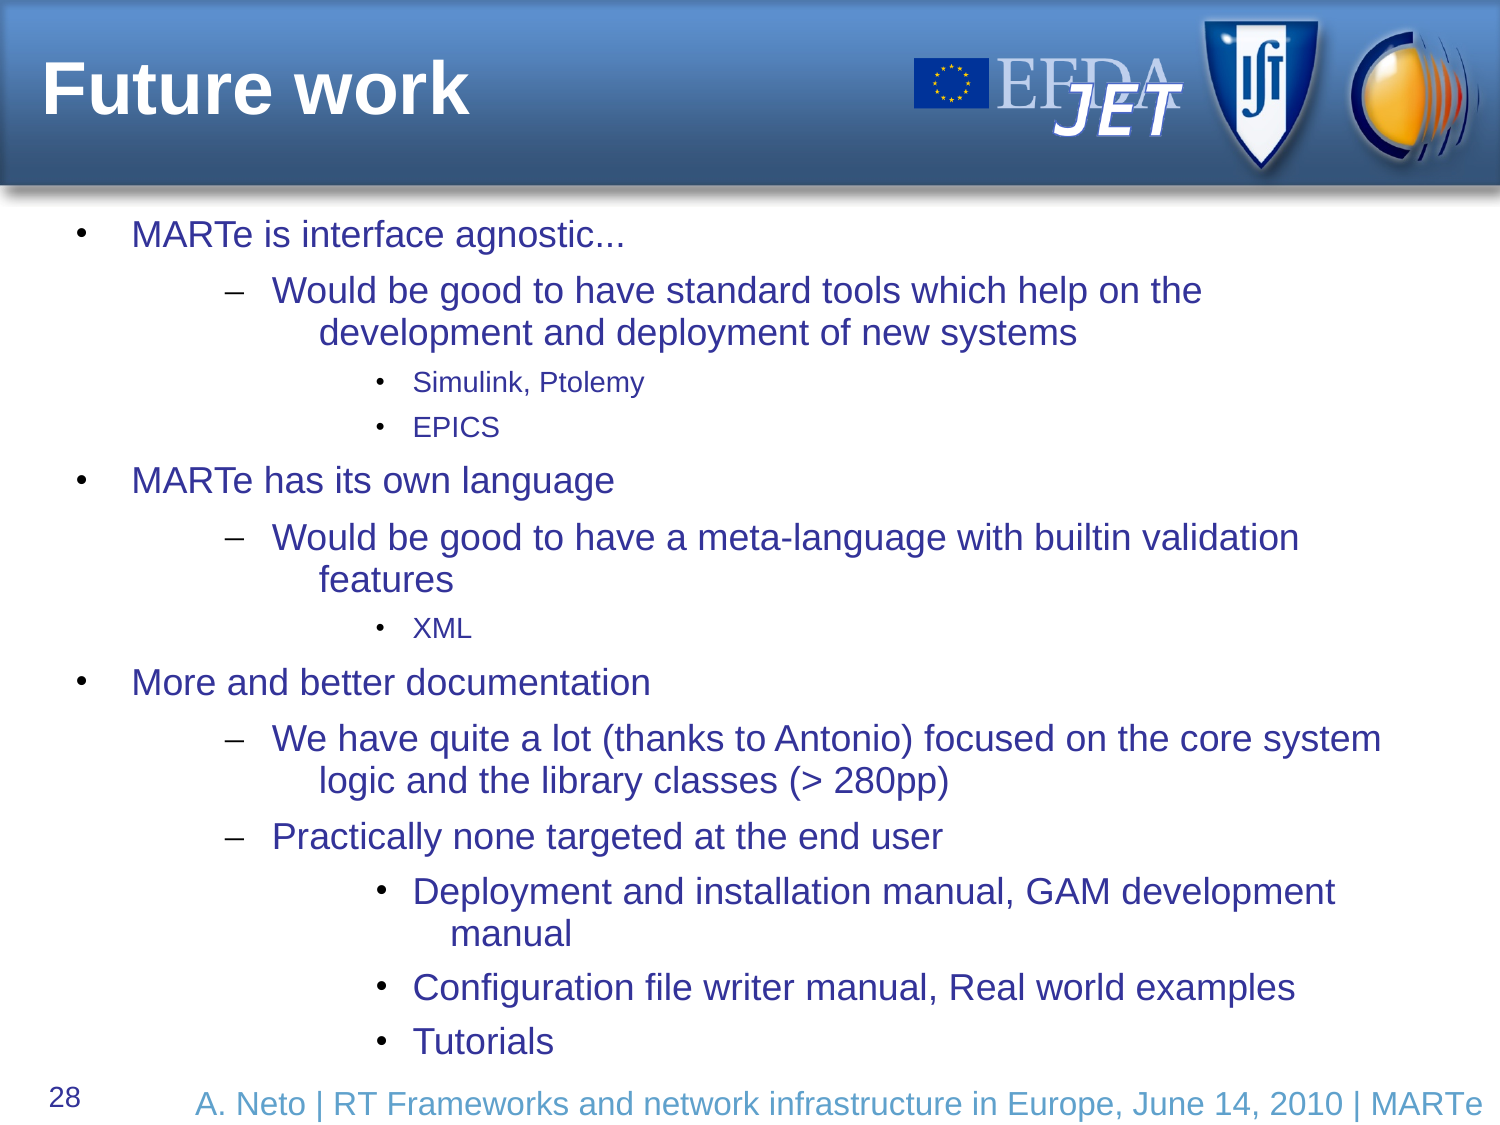

# Future work
MARTe is interface agnostic...
Would be good to have standard tools which help on the development and deployment of new systems
Simulink, Ptolemy
EPICS
MARTe has its own language
Would be good to have a meta-language with builtin validation features
XML
More and better documentation
We have quite a lot (thanks to Antonio) focused on the core system logic and the library classes (> 280pp)
Practically none targeted at the end user
Deployment and installation manual, GAM development manual
Configuration file writer manual, Real world examples
Tutorials